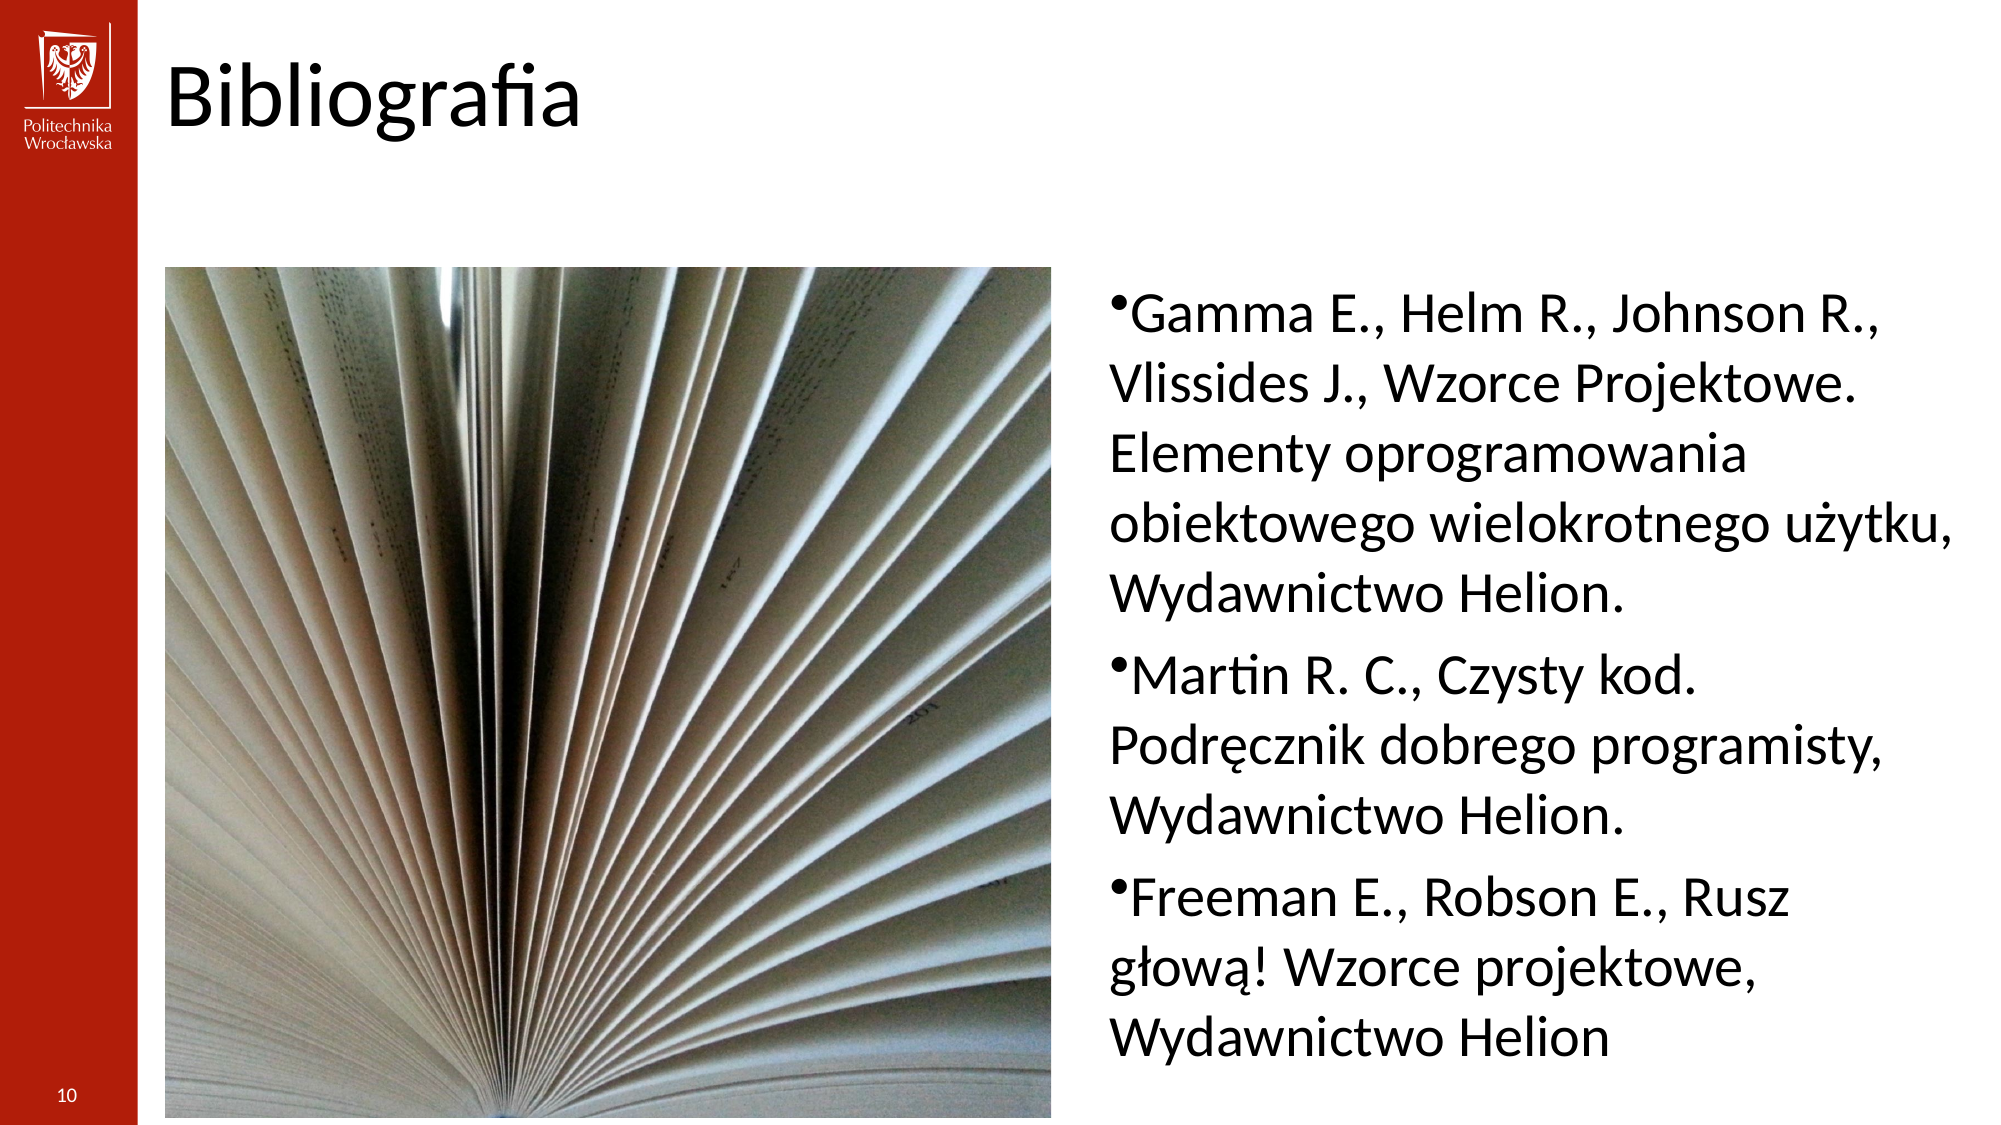

Bibliografia
# Gamma E., Helm R., Johnson R., Vlissides J., Wzorce Projektowe. Elementy oprogramowania obiektowego wielokrotnego użytku, Wydawnictwo Helion.
Martin R. C., Czysty kod. Podręcznik dobrego programisty, Wydawnictwo Helion.
Freeman E., Robson E., Rusz głową! Wzorce projektowe, Wydawnictwo Helion